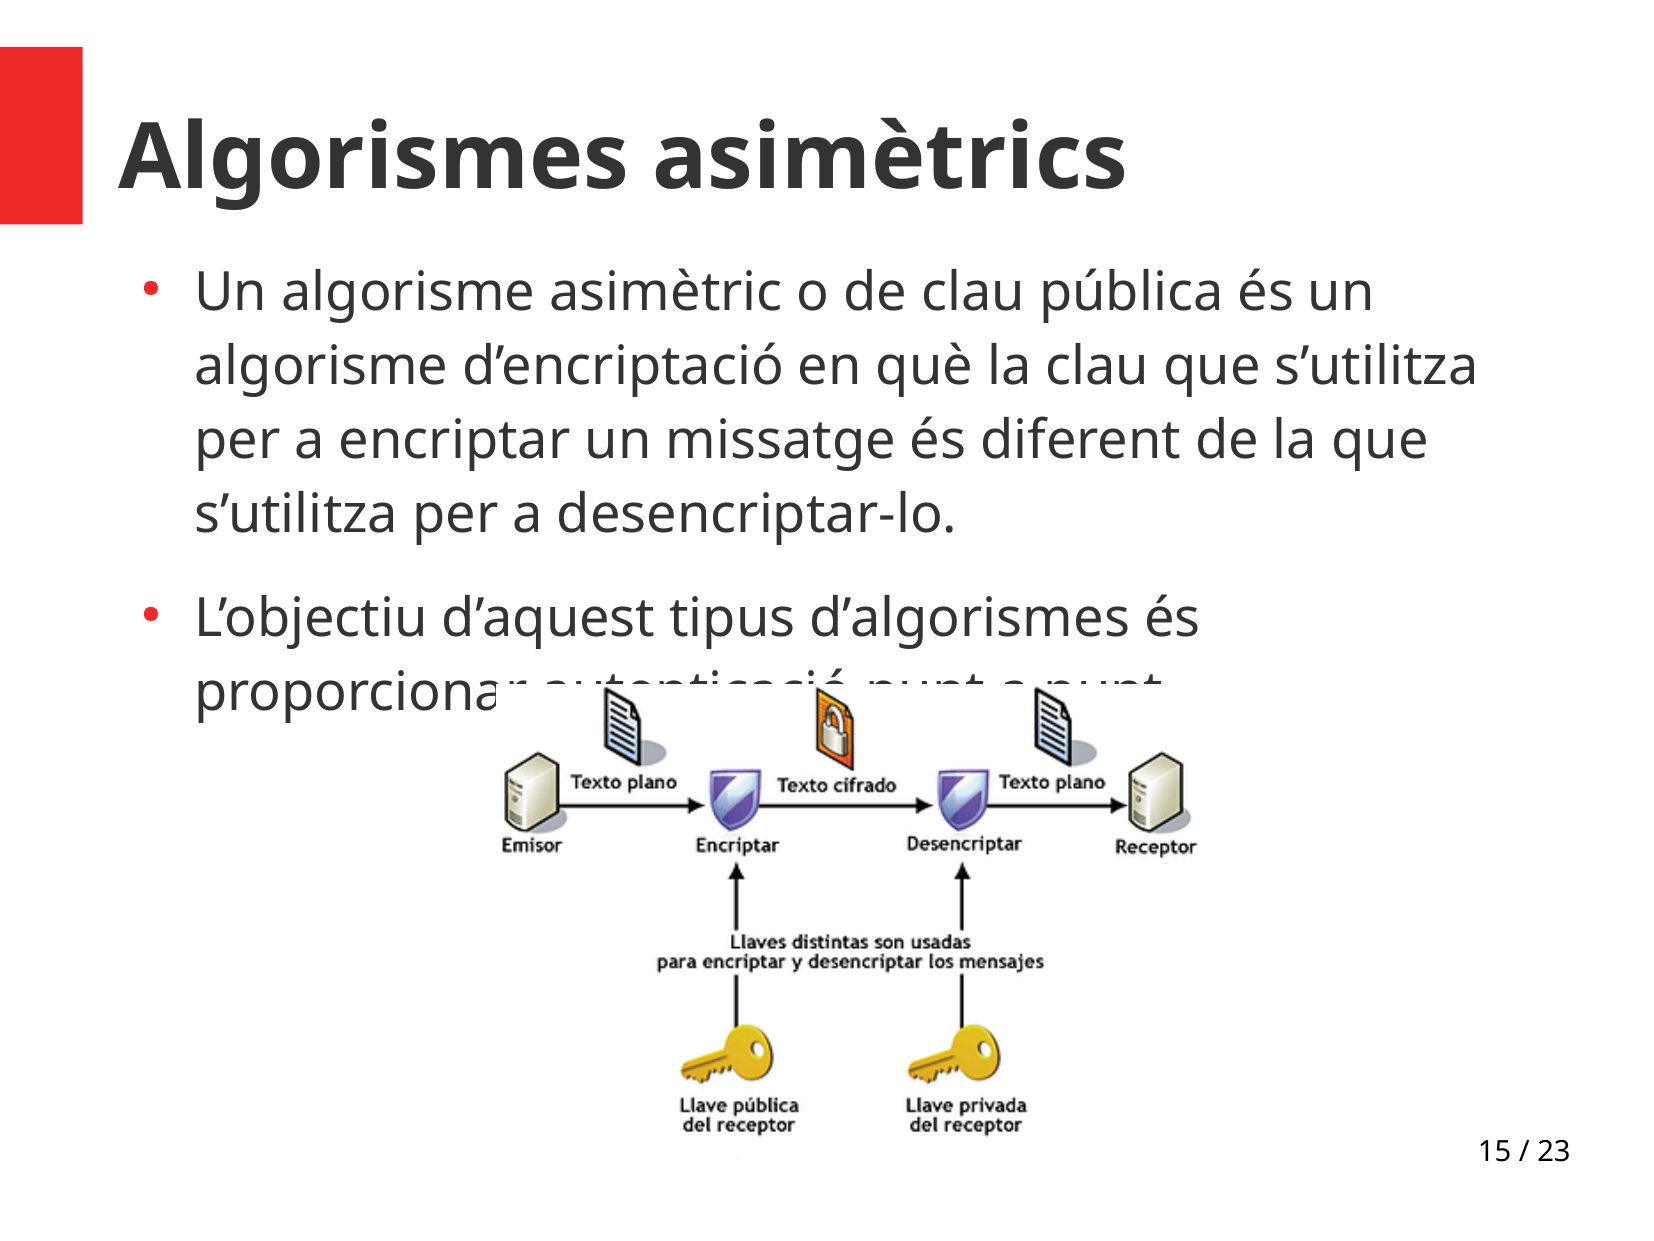

# Algorismes asimètrics
Un algorisme asimètric o de clau pública és un algorisme d’encriptació en què la clau que s’utilitza per a encriptar un missatge és diferent de la que s’utilitza per a desencriptar-lo.
L’objectiu d’aquest tipus d’algorismes és proporcionar autenticació punt a punt.
15